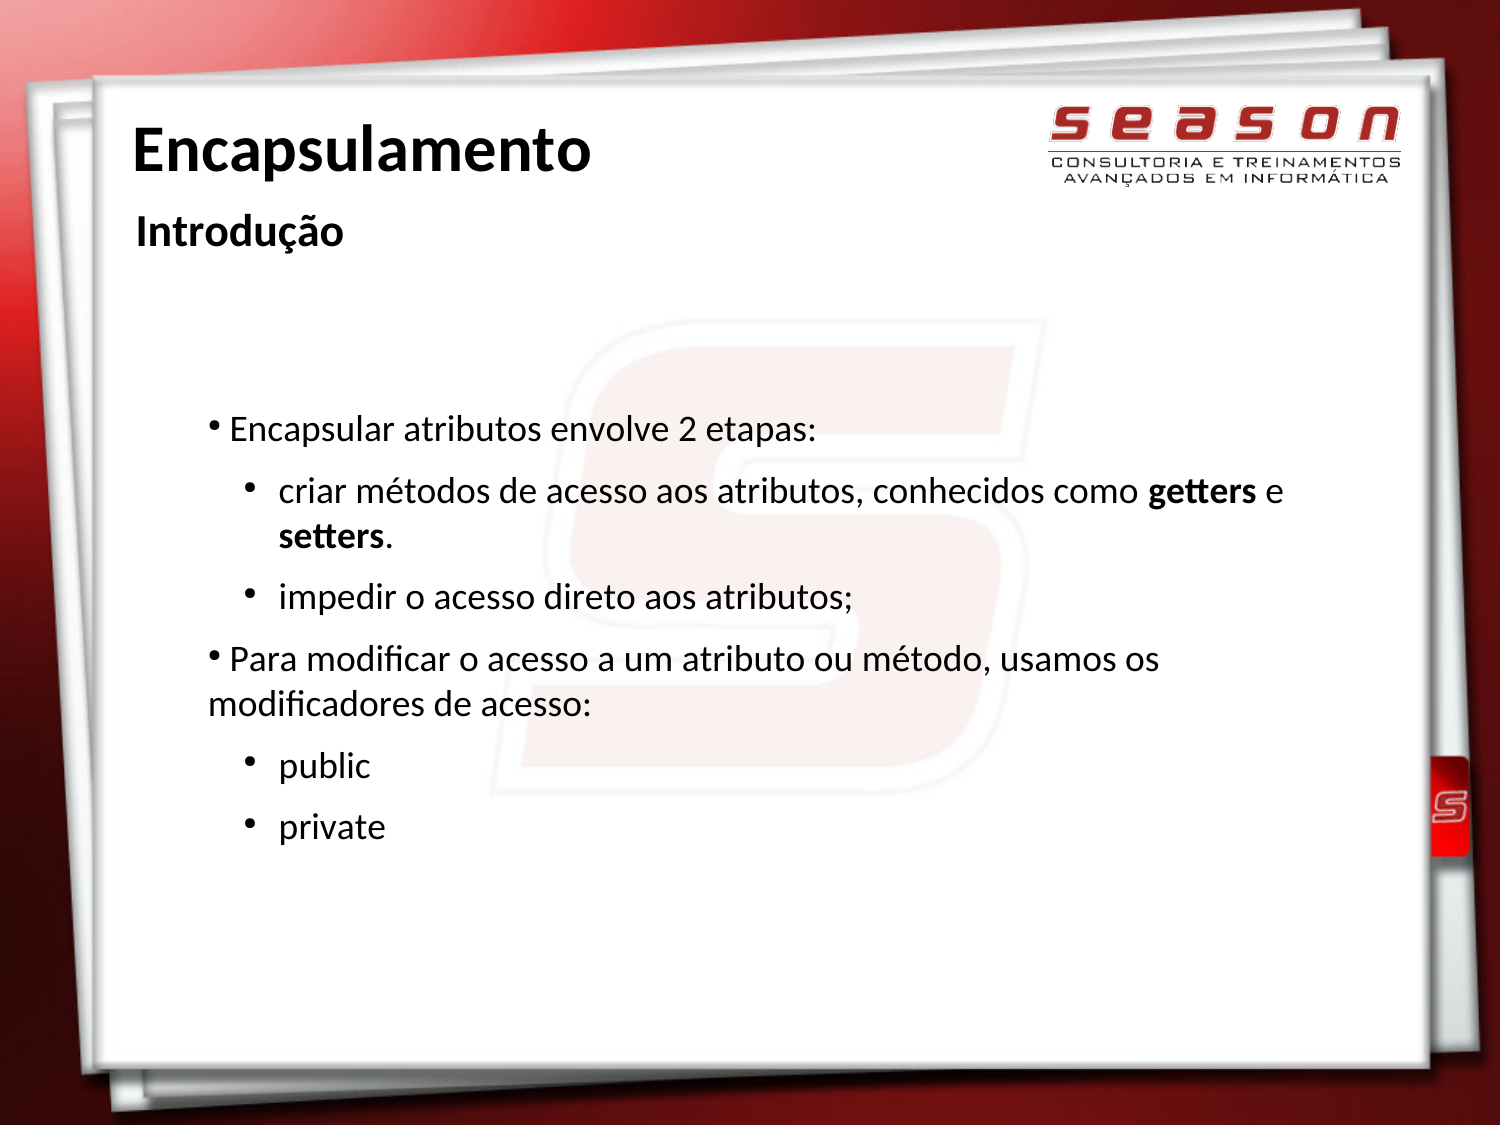

# Encapsulamento
Introdução
 Encapsular atributos envolve 2 etapas:
criar métodos de acesso aos atributos, conhecidos como getters e setters.
impedir o acesso direto aos atributos;
 Para modificar o acesso a um atributo ou método, usamos os modificadores de acesso:
public
private